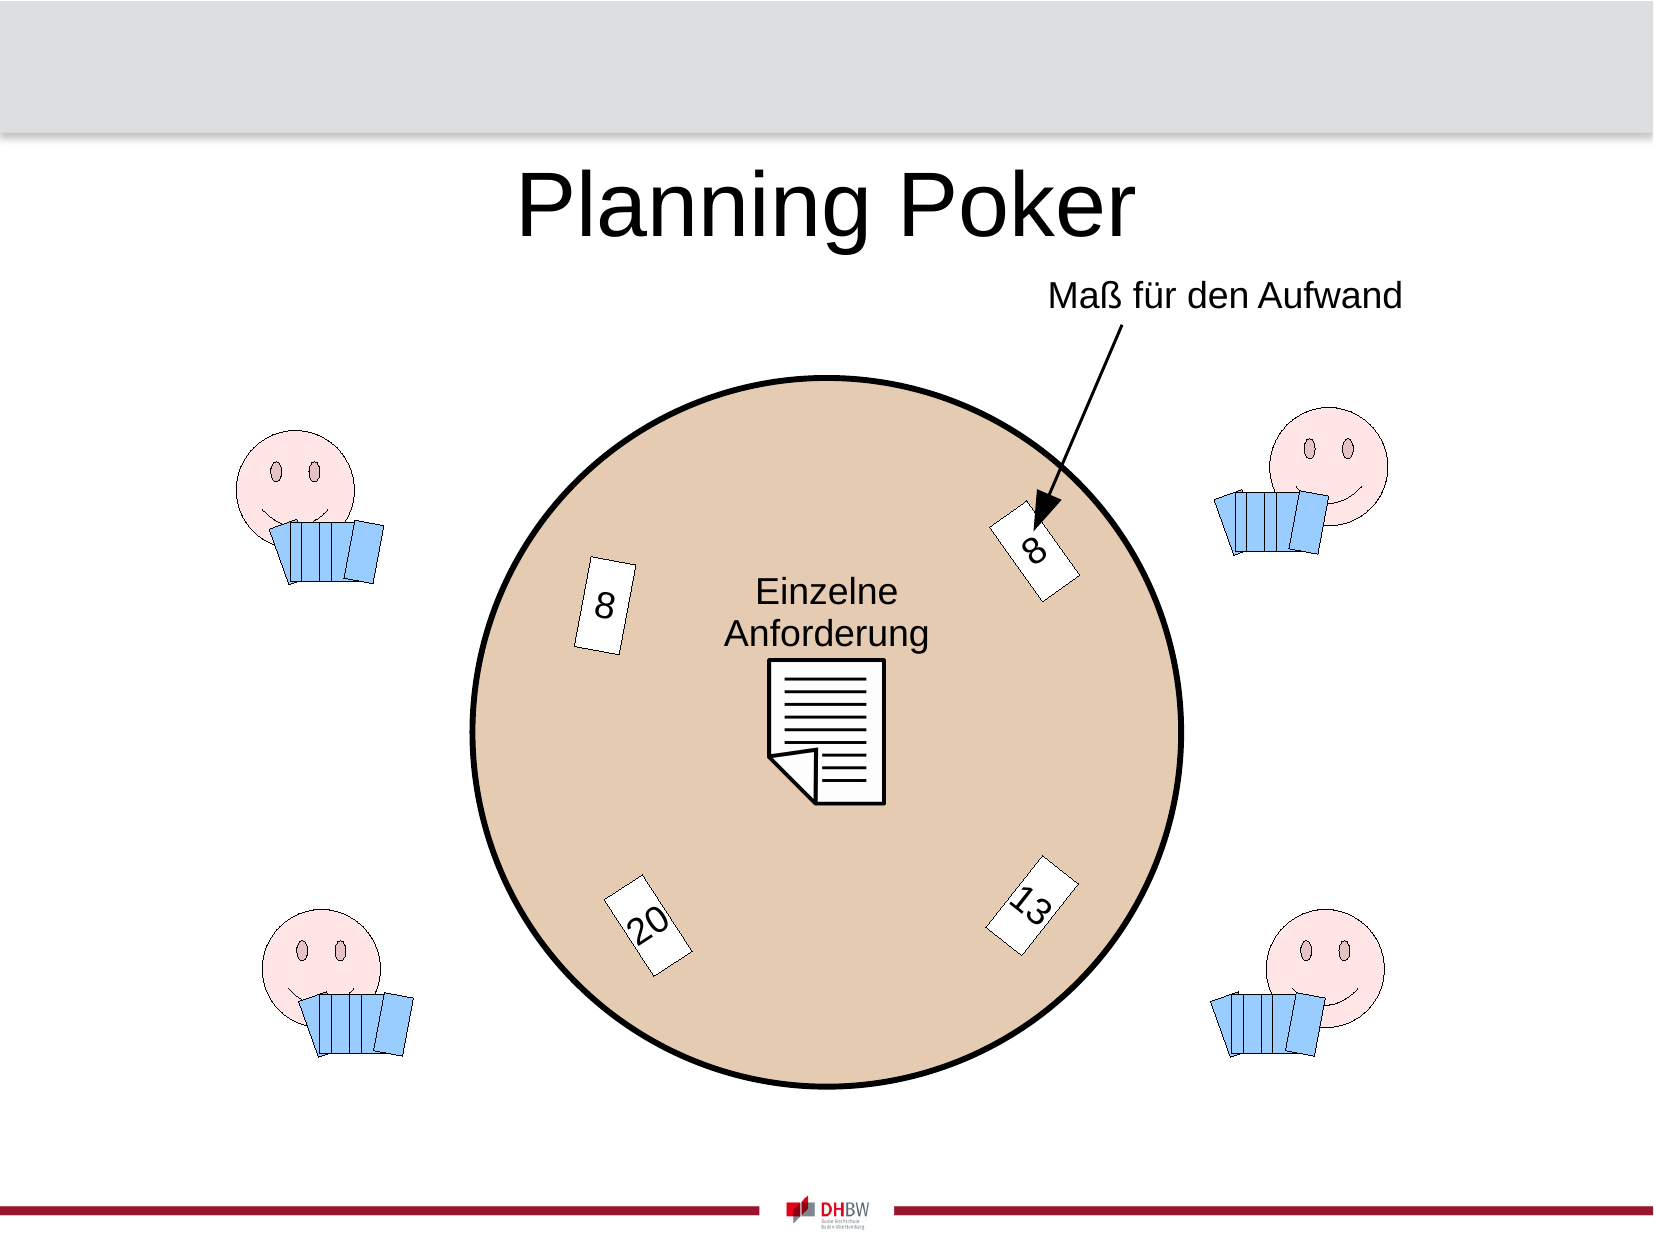

# Planning Poker
Maß für den Aufwand
8
8
13
20
Einzelne
Anforderung